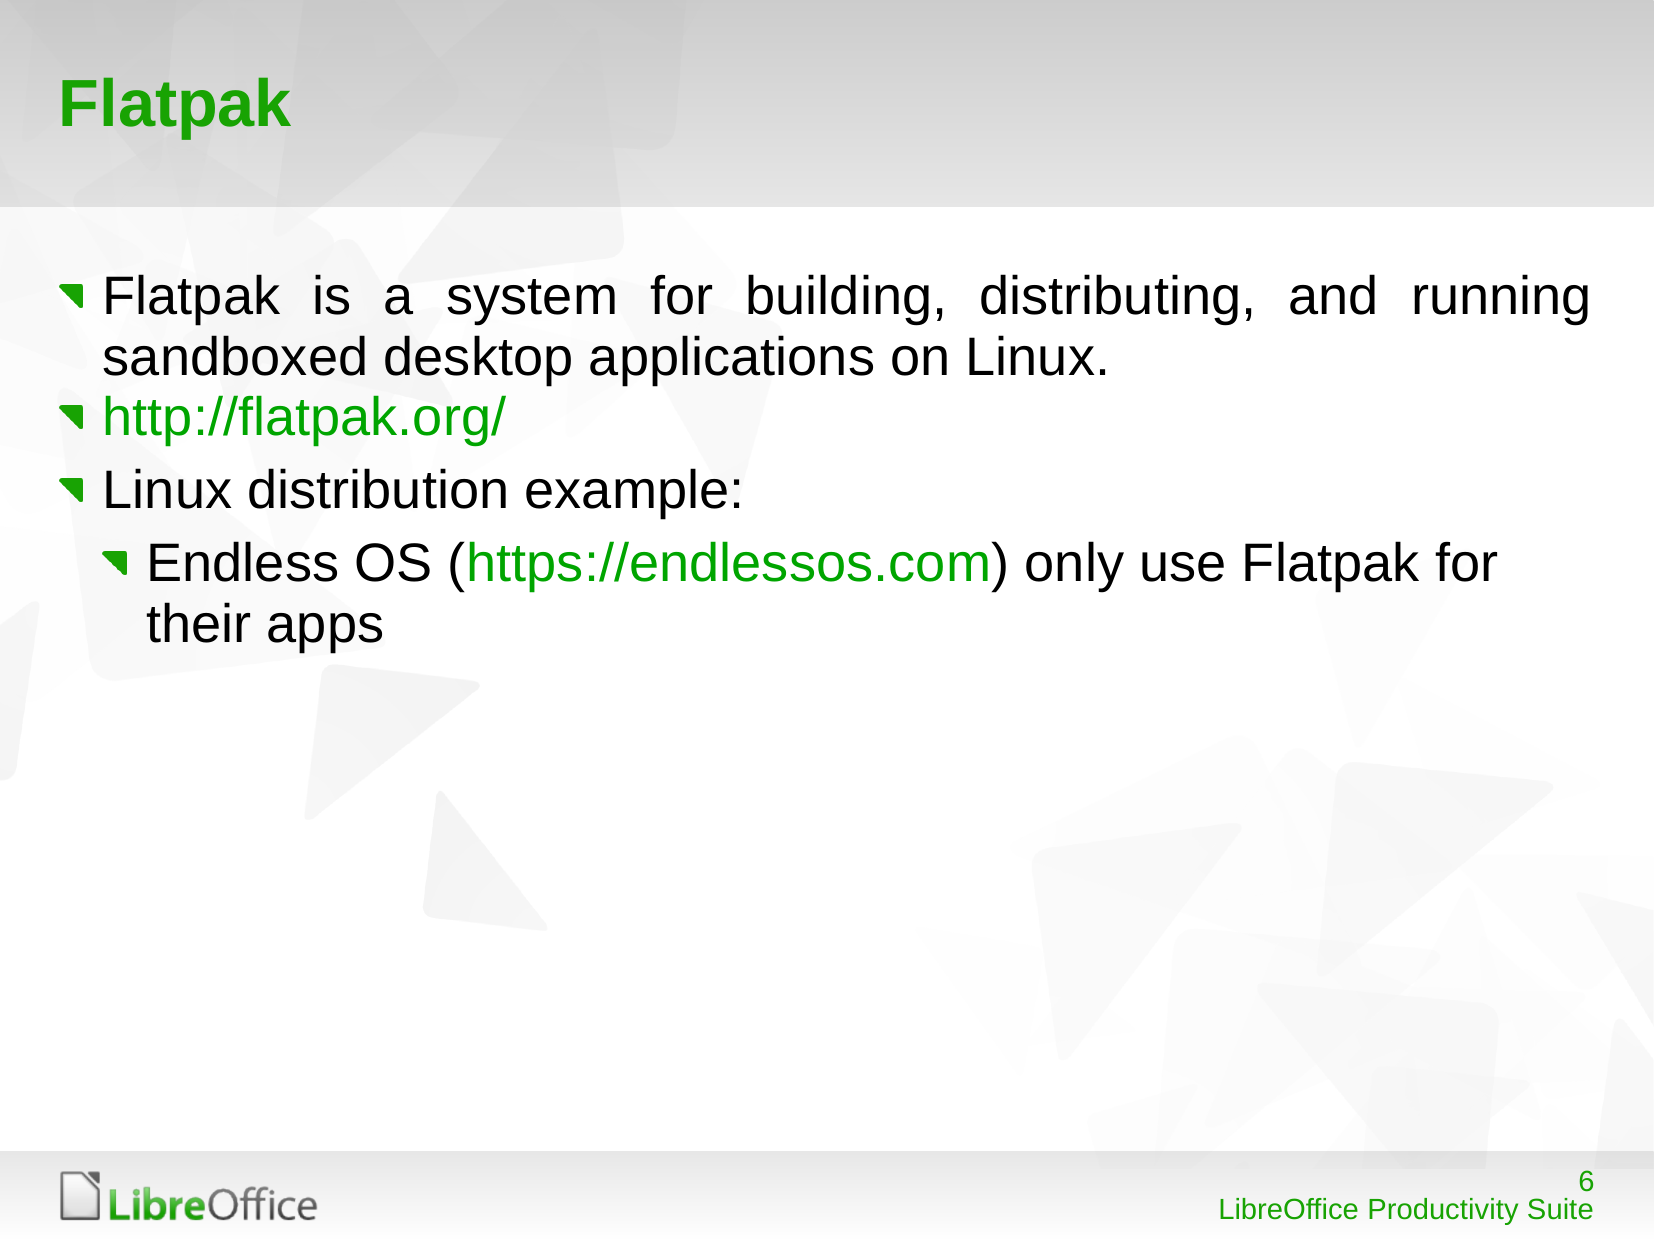

# Flatpak
Flatpak is a system for building, distributing, and running sandboxed desktop applications on Linux.
http://flatpak.org/
Linux distribution example:
Endless OS (https://endlessos.com) only use Flatpak for their apps
6
LibreOffice Productivity Suite